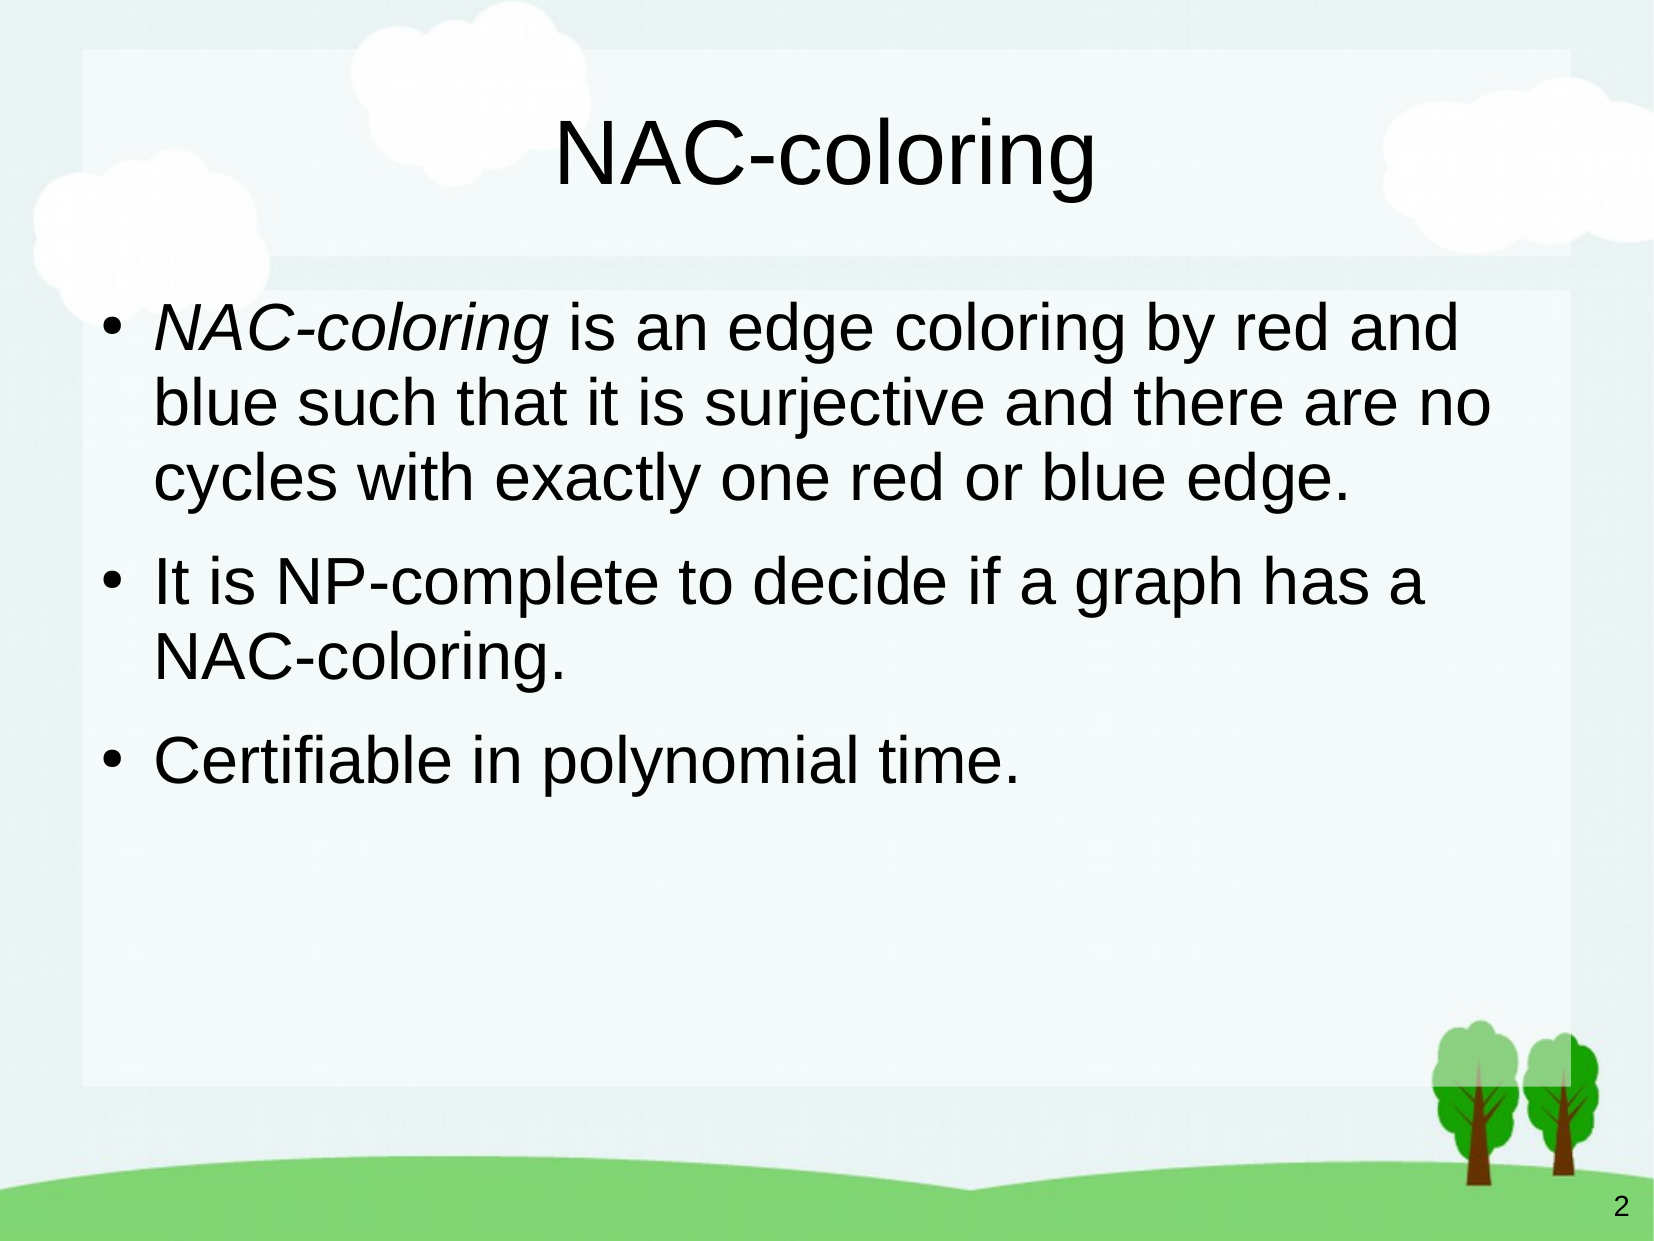

# NAC-coloring
NAC-coloring is an edge coloring by red and blue such that it is surjective and there are no cycles with exactly one red or blue edge.
It is NP-complete to decide if a graph has a NAC-coloring.
Certifiable in polynomial time.
2